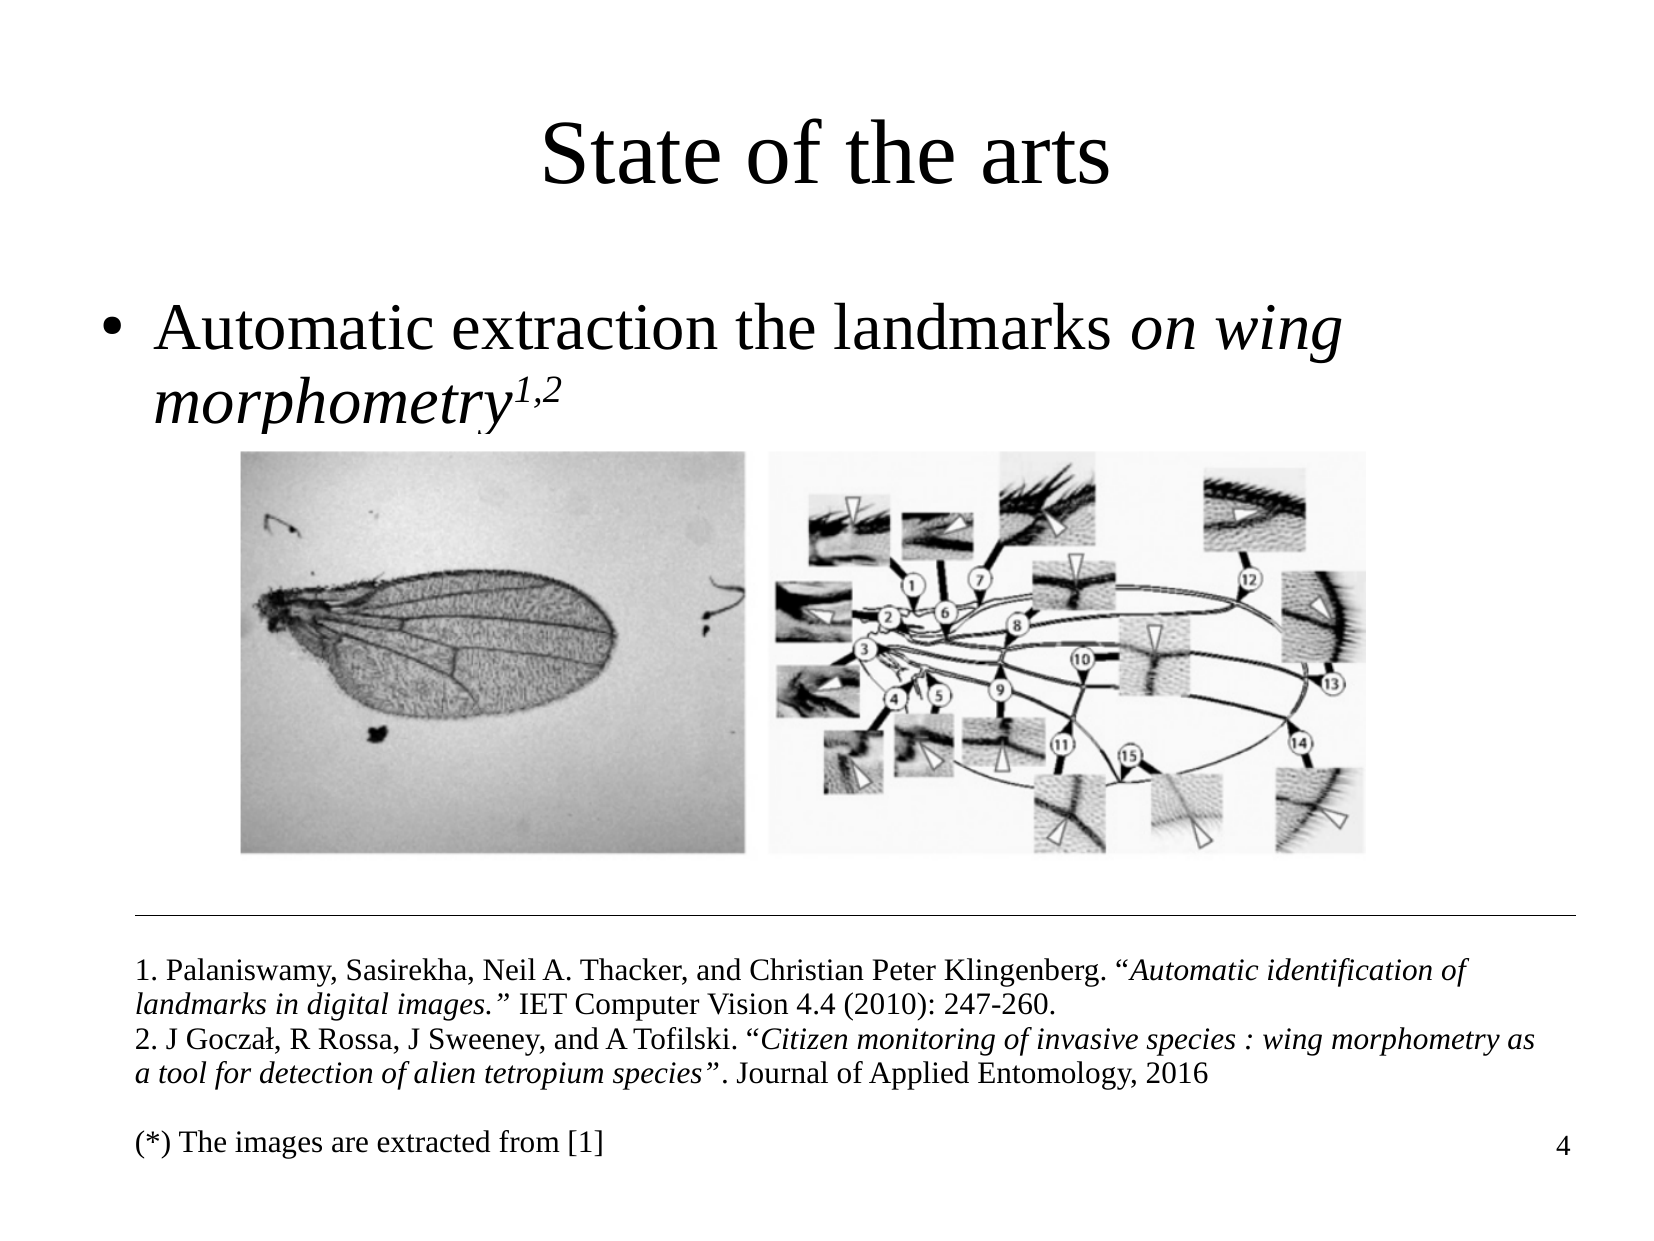

# State of the arts
Automatic extraction the landmarks on wing morphometry1,2
1. Palaniswamy, Sasirekha, Neil A. Thacker, and Christian Peter Klingenberg. “Automatic identification of landmarks in digital images.” IET Computer Vision 4.4 (2010): 247-260.
2. J Goczał, R Rossa, J Sweeney, and A Tofilski. “Citizen monitoring of invasive species : wing morphometry as a tool for detection of alien tetropium species”. Journal of Applied Entomology, 2016
(*) The images are extracted from [1]
4